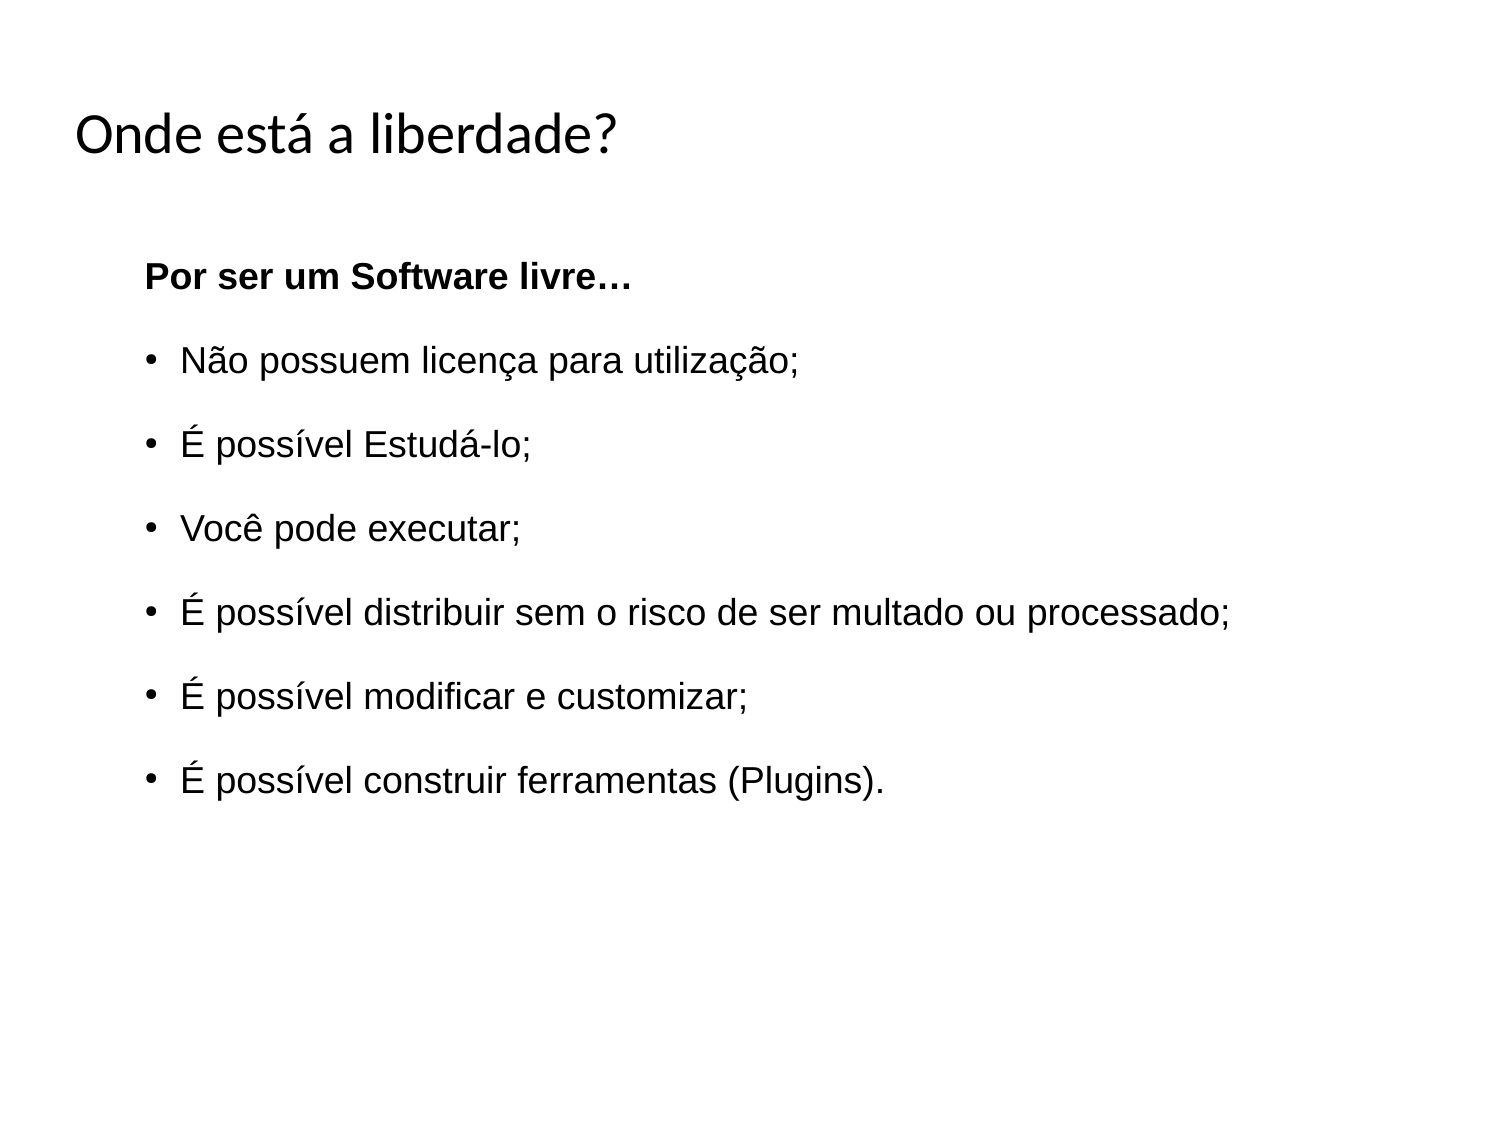

# Onde está a liberdade?
Por ser um Software livre…
Não possuem licença para utilização;
É possível Estudá-lo;
Você pode executar;
É possível distribuir sem o risco de ser multado ou processado;
É possível modificar e customizar;
É possível construir ferramentas (Plugins).